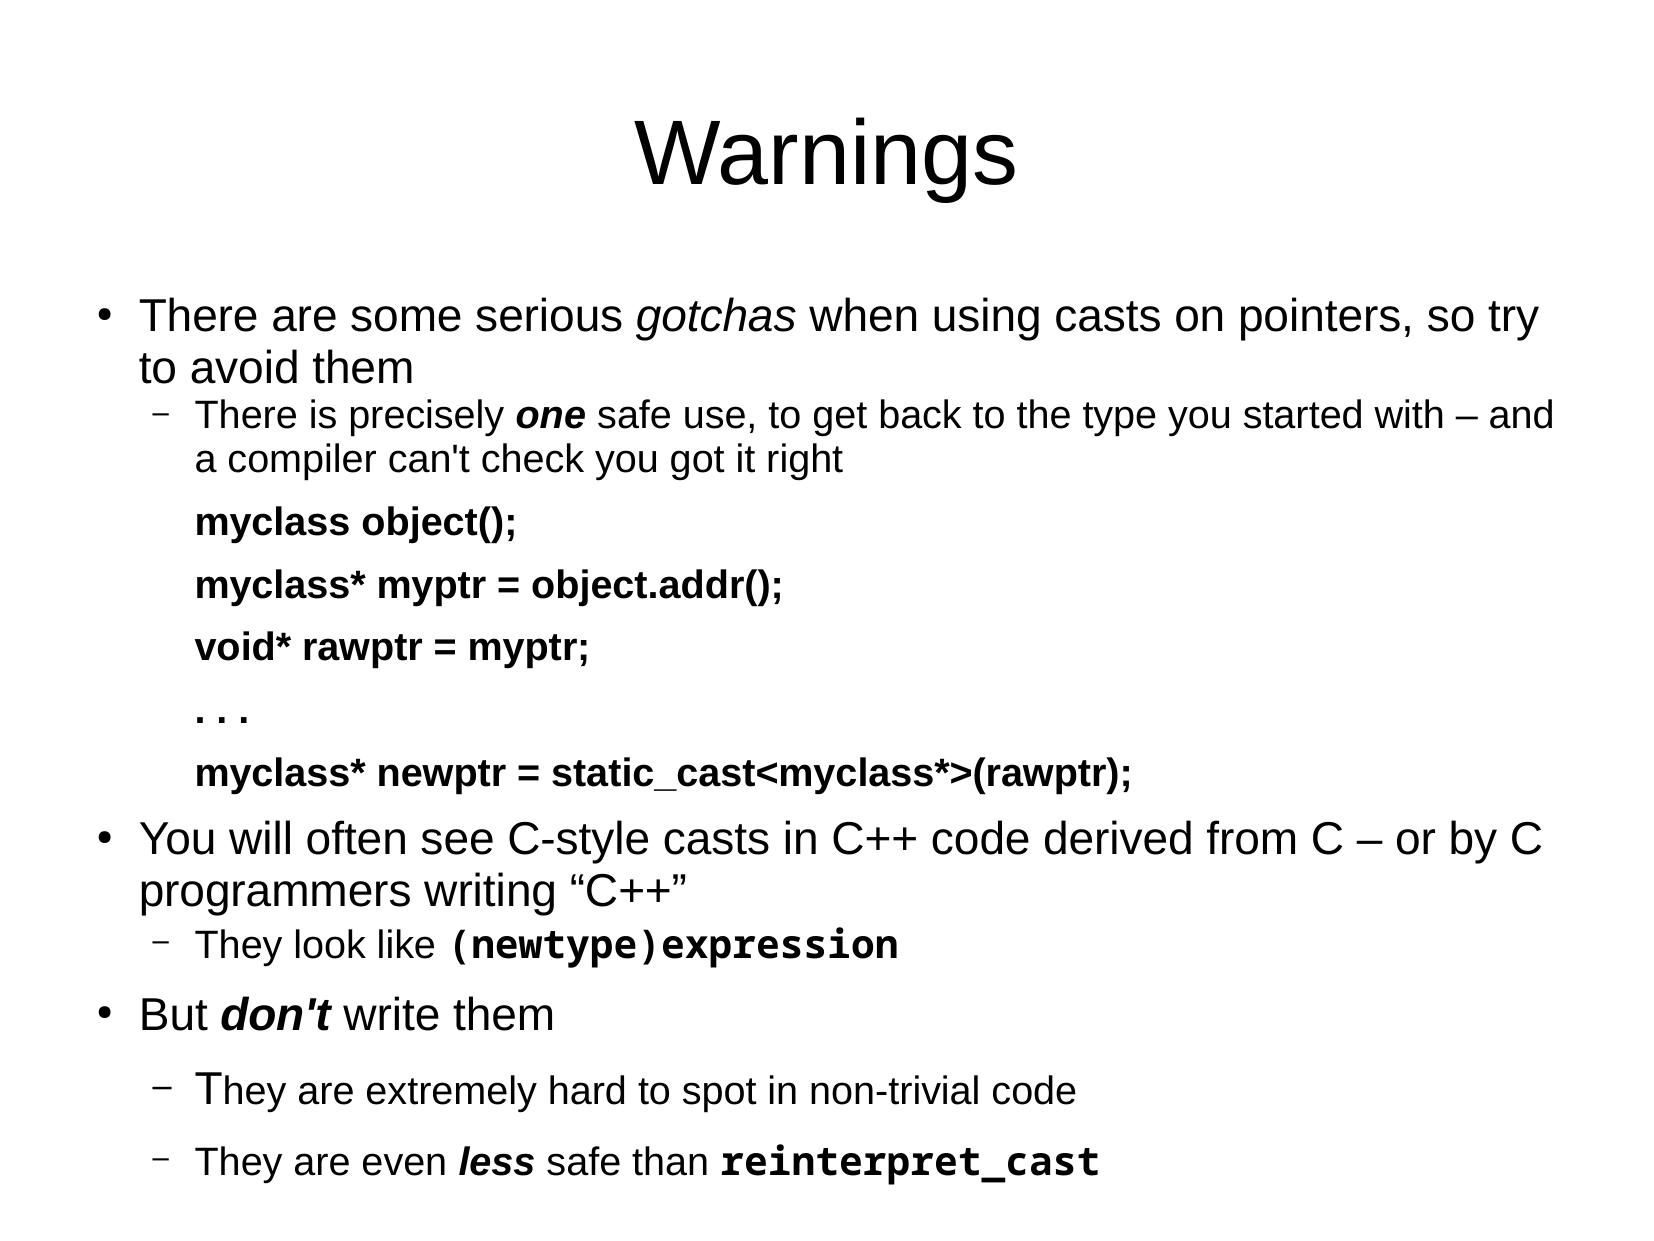

# Warnings
There are some serious gotchas when using casts on pointers, so try to avoid them
There is precisely one safe use, to get back to the type you started with – and a compiler can't check you got it right
myclass object();
myclass* myptr = object.addr();
void* rawptr = myptr;
. . .
myclass* newptr = static_cast<myclass*>(rawptr);
You will often see C-style casts in C++ code derived from C – or by C programmers writing “C++”
They look like (newtype)expression
But don't write them
They are extremely hard to spot in non-trivial code
They are even less safe than reinterpret_cast